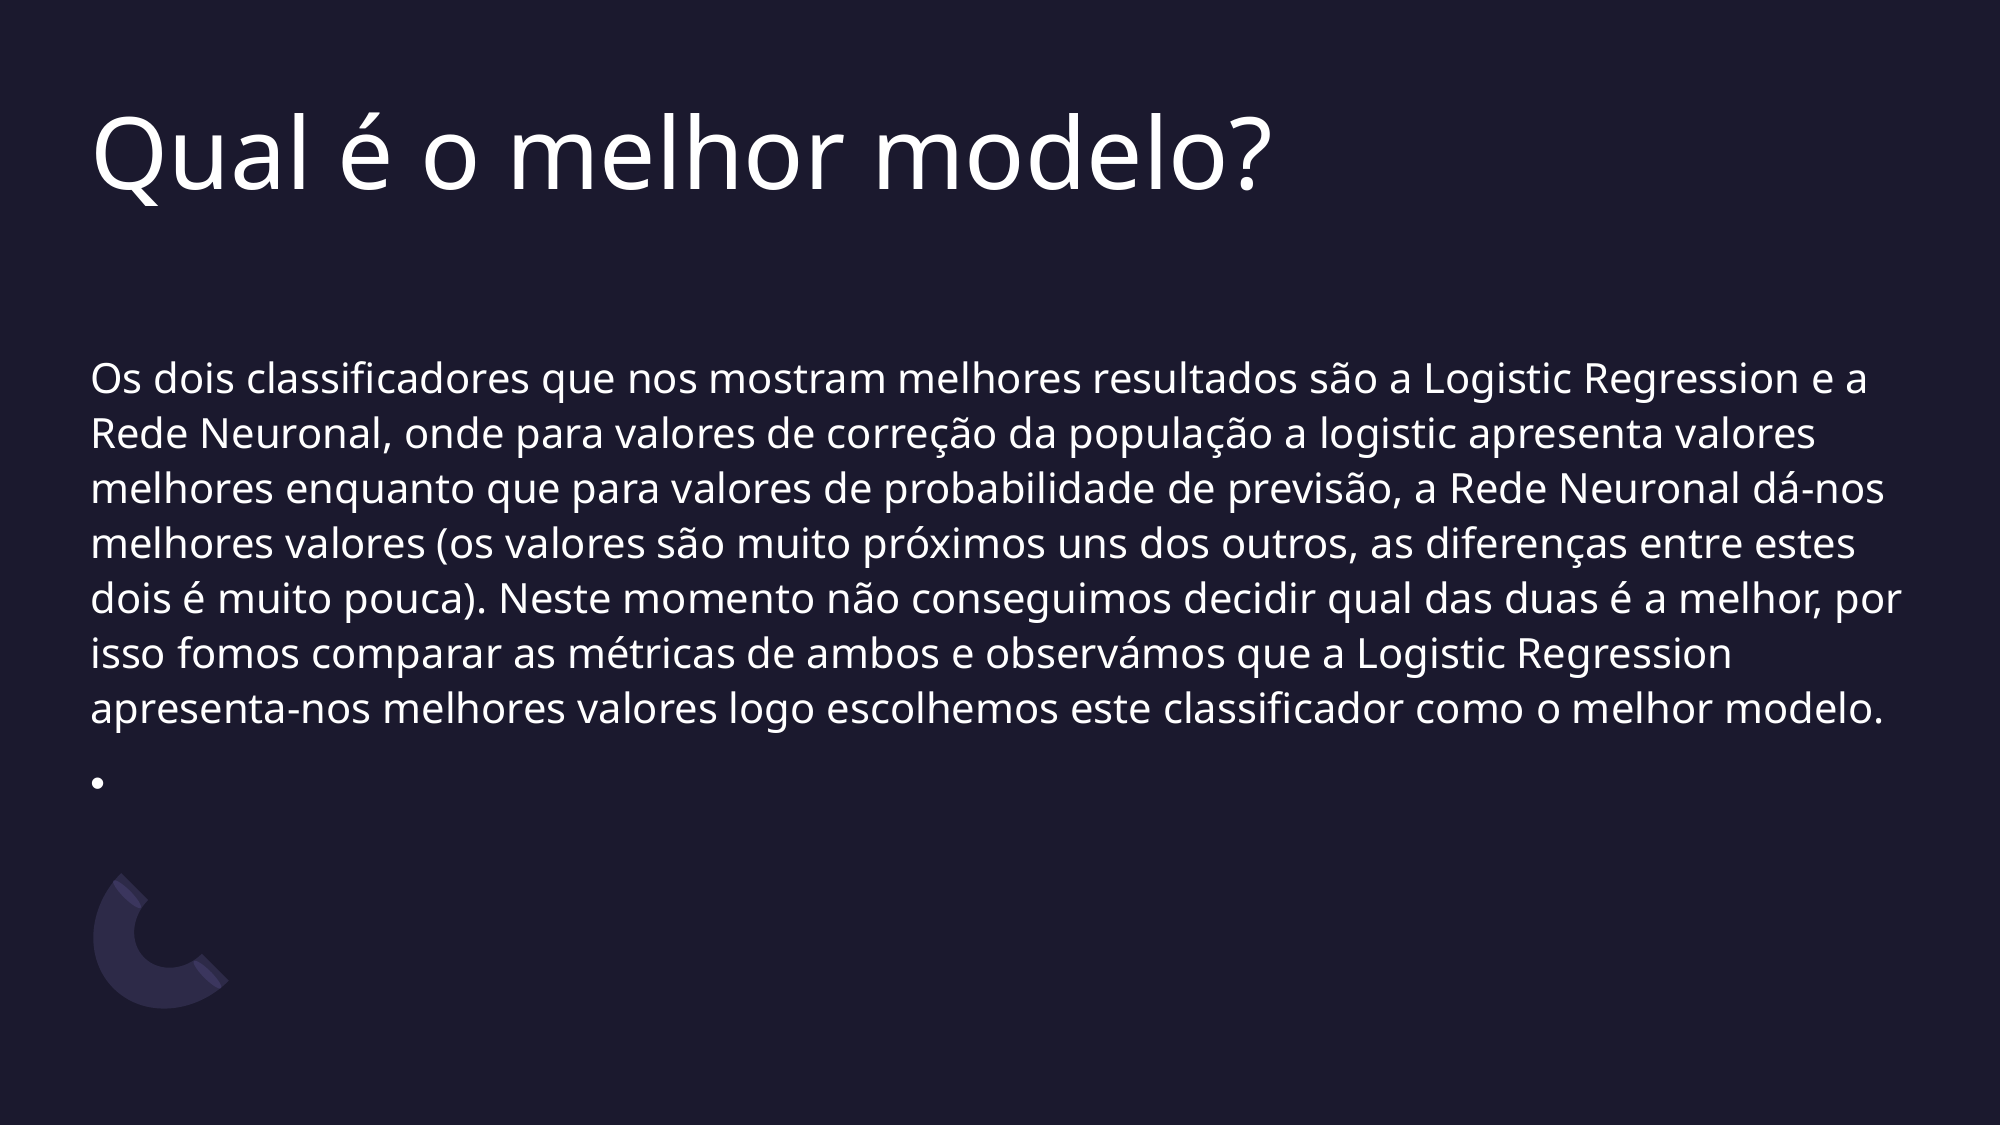

# Qual é o melhor modelo?
Os dois classificadores que nos mostram melhores resultados são a Logistic Regression e a Rede Neuronal, onde para valores de correção da população a logistic apresenta valores melhores enquanto que para valores de probabilidade de previsão, a Rede Neuronal dá-nos melhores valores (os valores são muito próximos uns dos outros, as diferenças entre estes dois é muito pouca). Neste momento não conseguimos decidir qual das duas é a melhor, por isso fomos comparar as métricas de ambos e observámos que a Logistic Regression apresenta-nos melhores valores logo escolhemos este classificador como o melhor modelo.